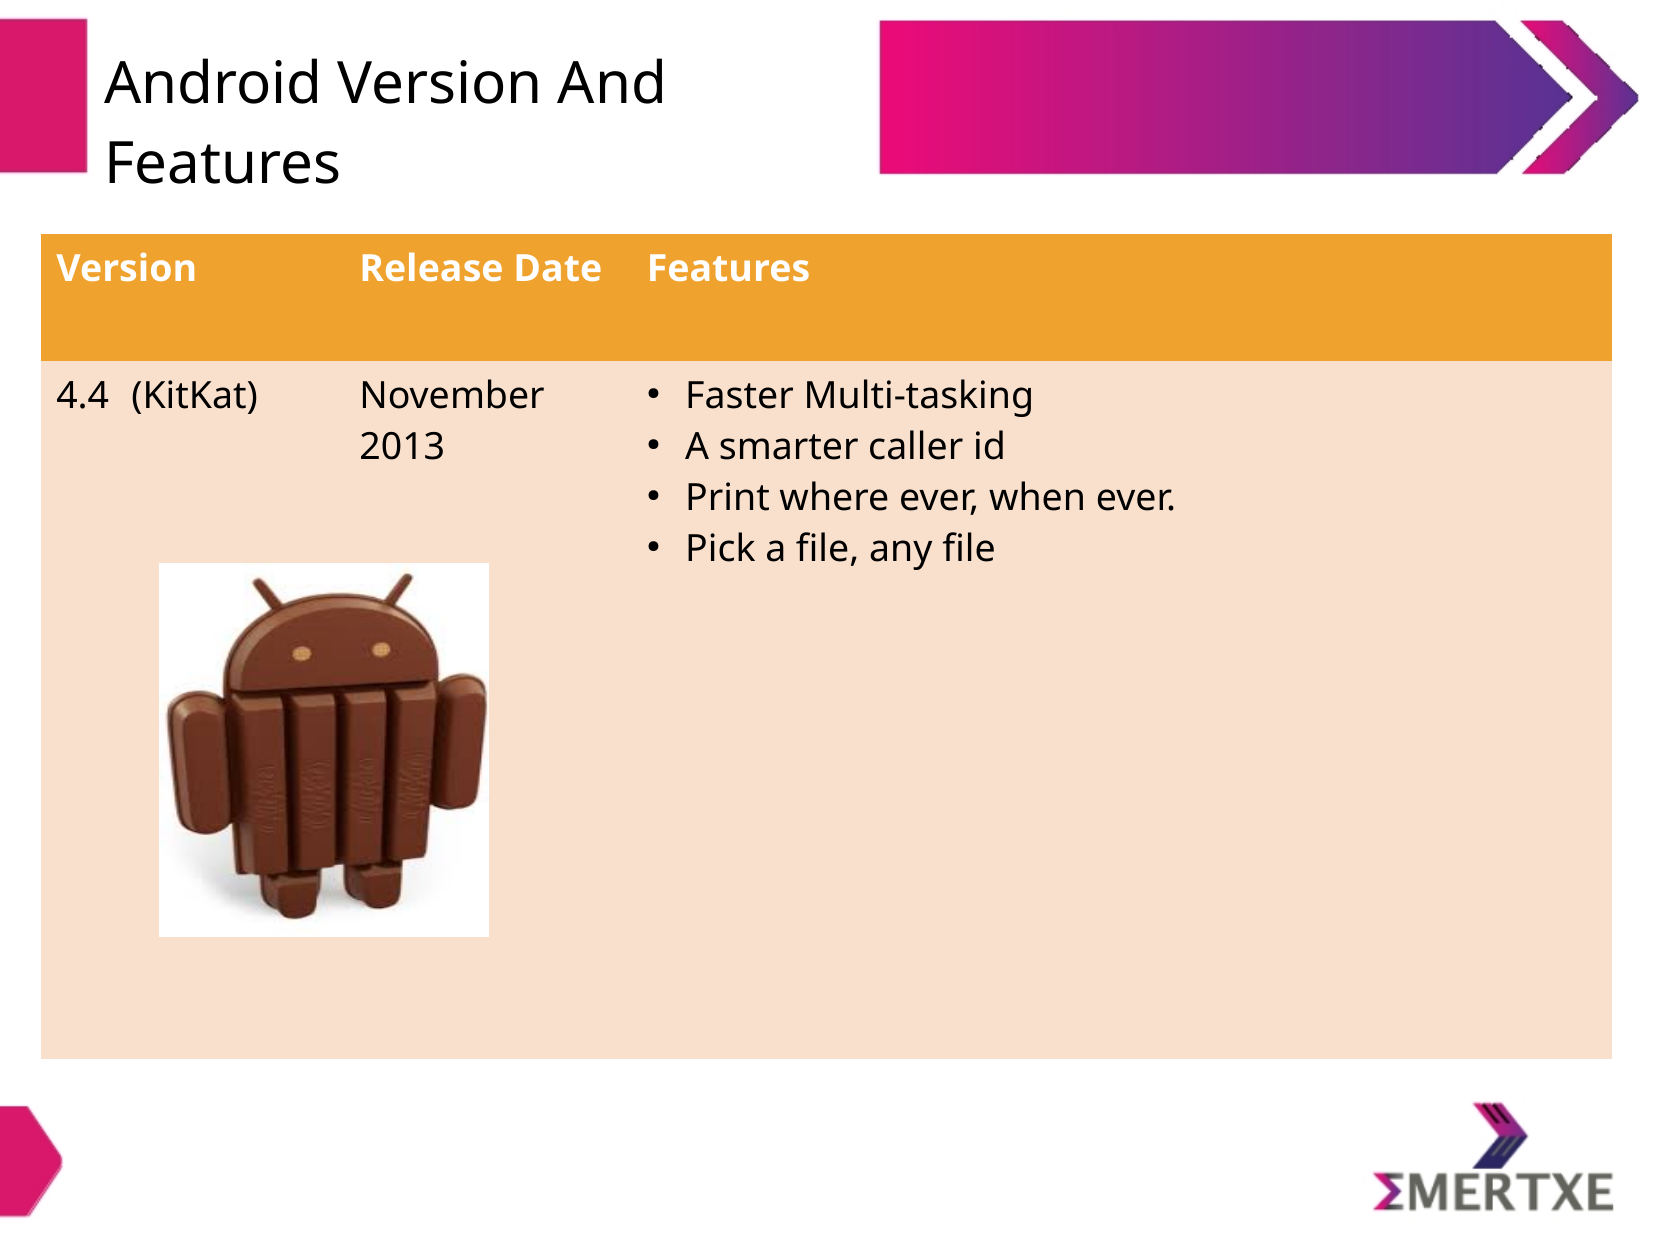

Android Version And
Features
| Version | Release Date | Features |
| --- | --- | --- |
| 4.4 (KitKat) | November 2013 | Faster Multi-tasking A smarter caller id Print where ever, when ever. Pick a file, any file |